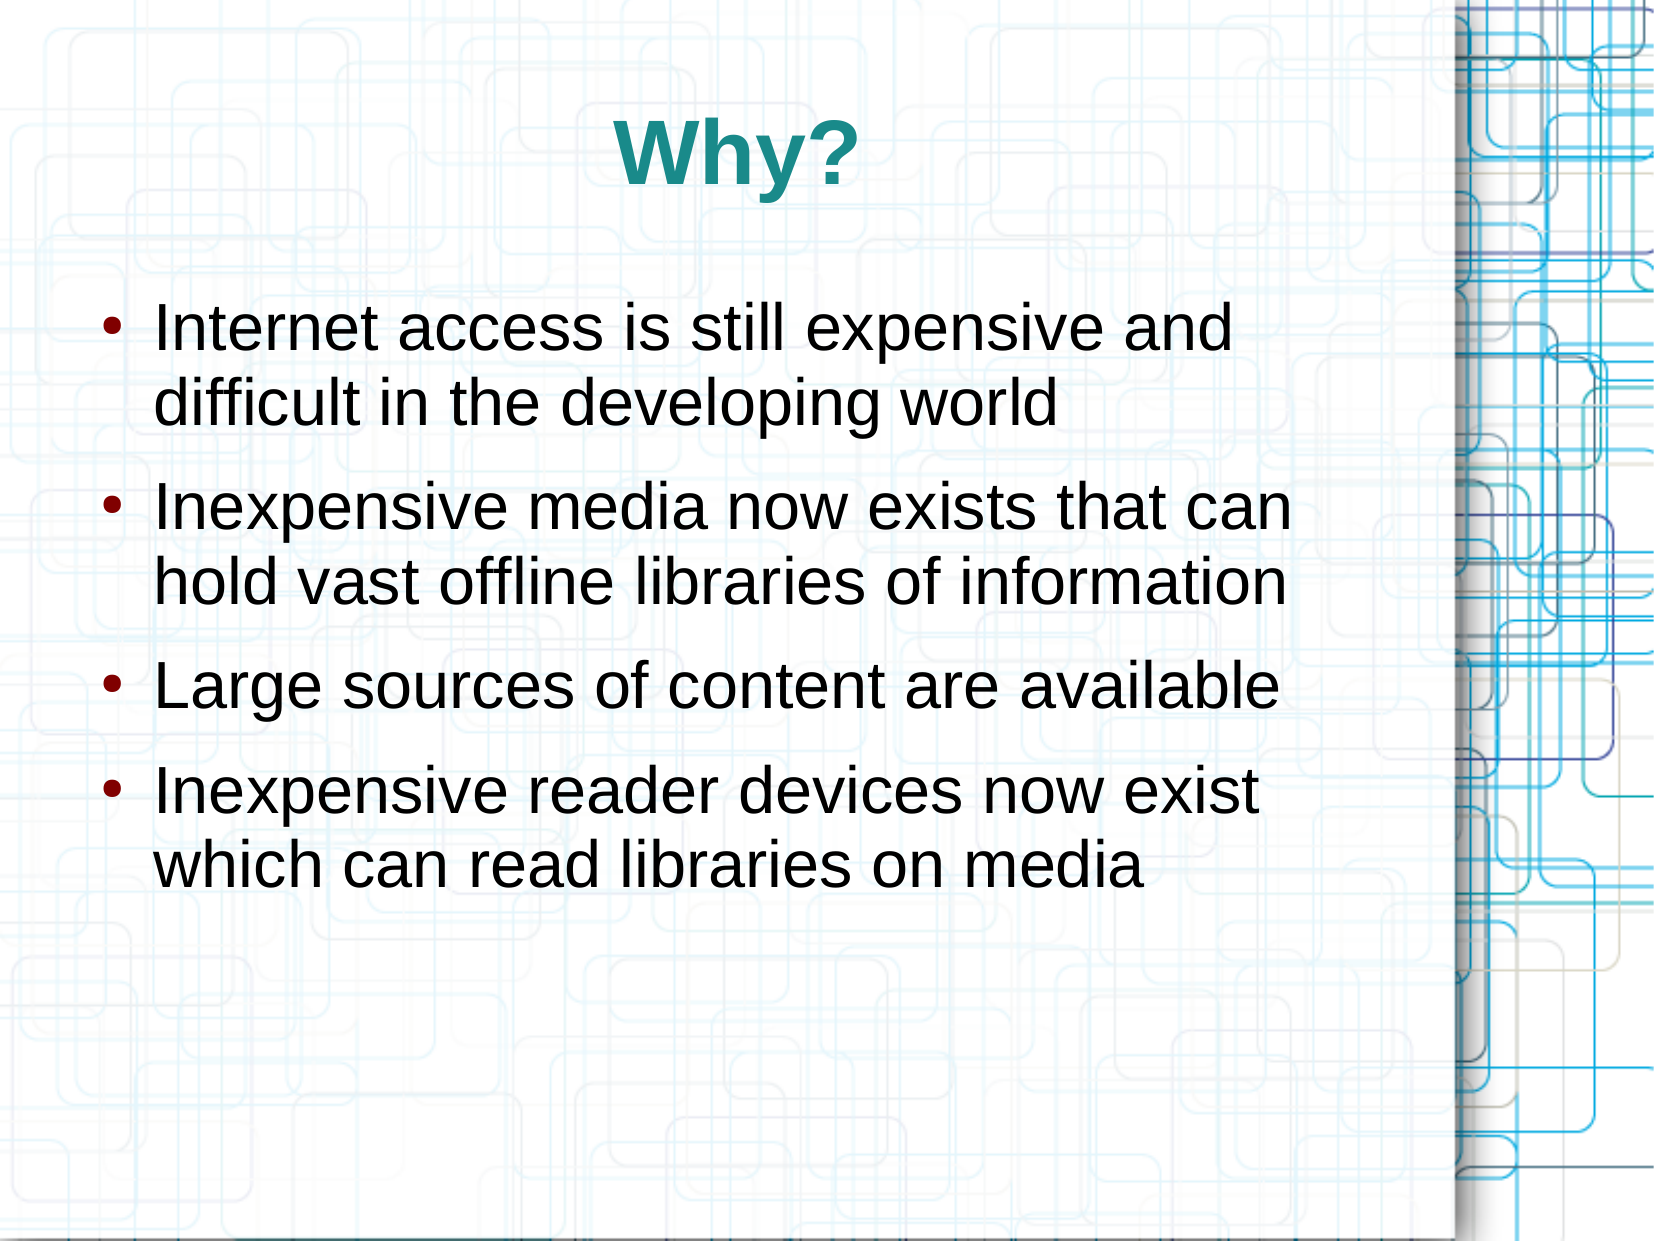

# Why?
Internet access is still expensive and difficult in the developing world
Inexpensive media now exists that can hold vast offline libraries of information
Large sources of content are available
Inexpensive reader devices now exist which can read libraries on media